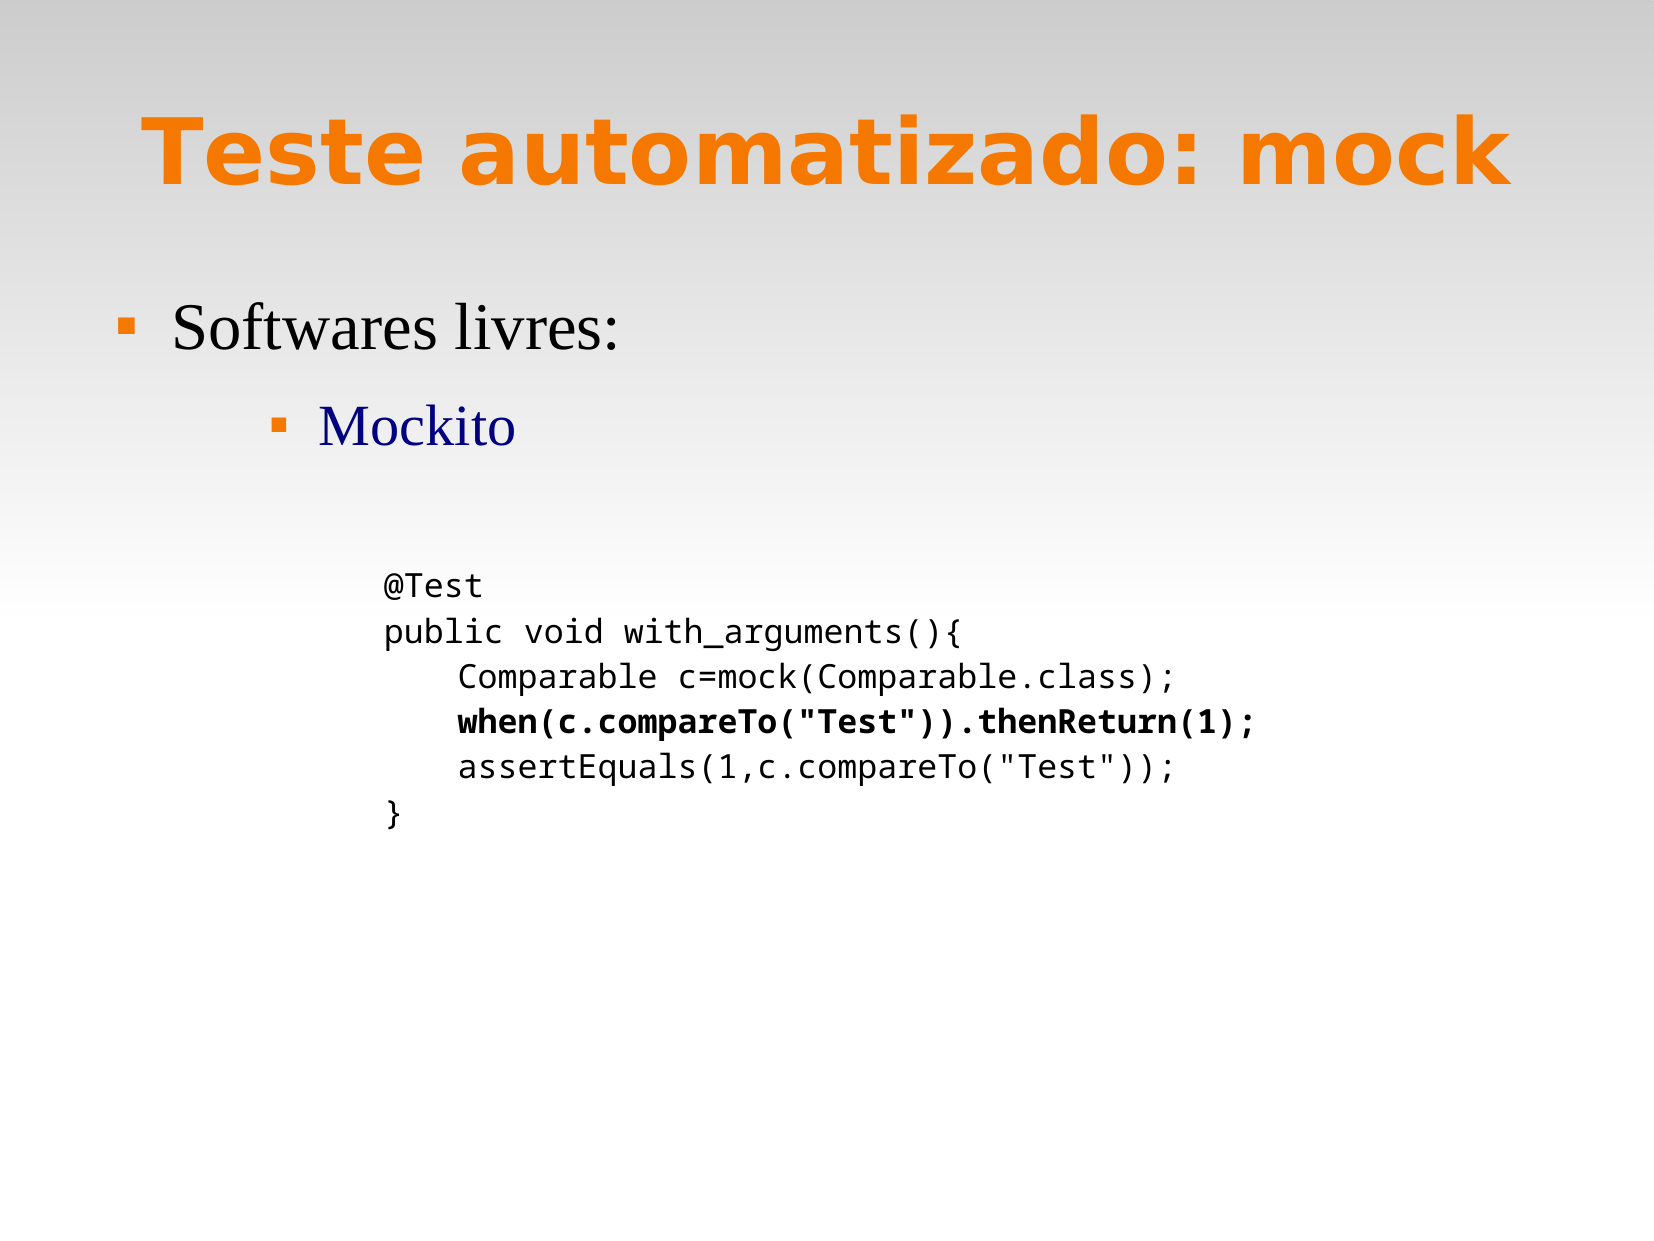

# Teste automatizado: mock
Softwares livres:
Mockito
@Test
public void with_arguments(){
	Comparable c=mock(Comparable.class);
	when(c.compareTo("Test")).thenReturn(1);
	assertEquals(1,c.compareTo("Test"));
}